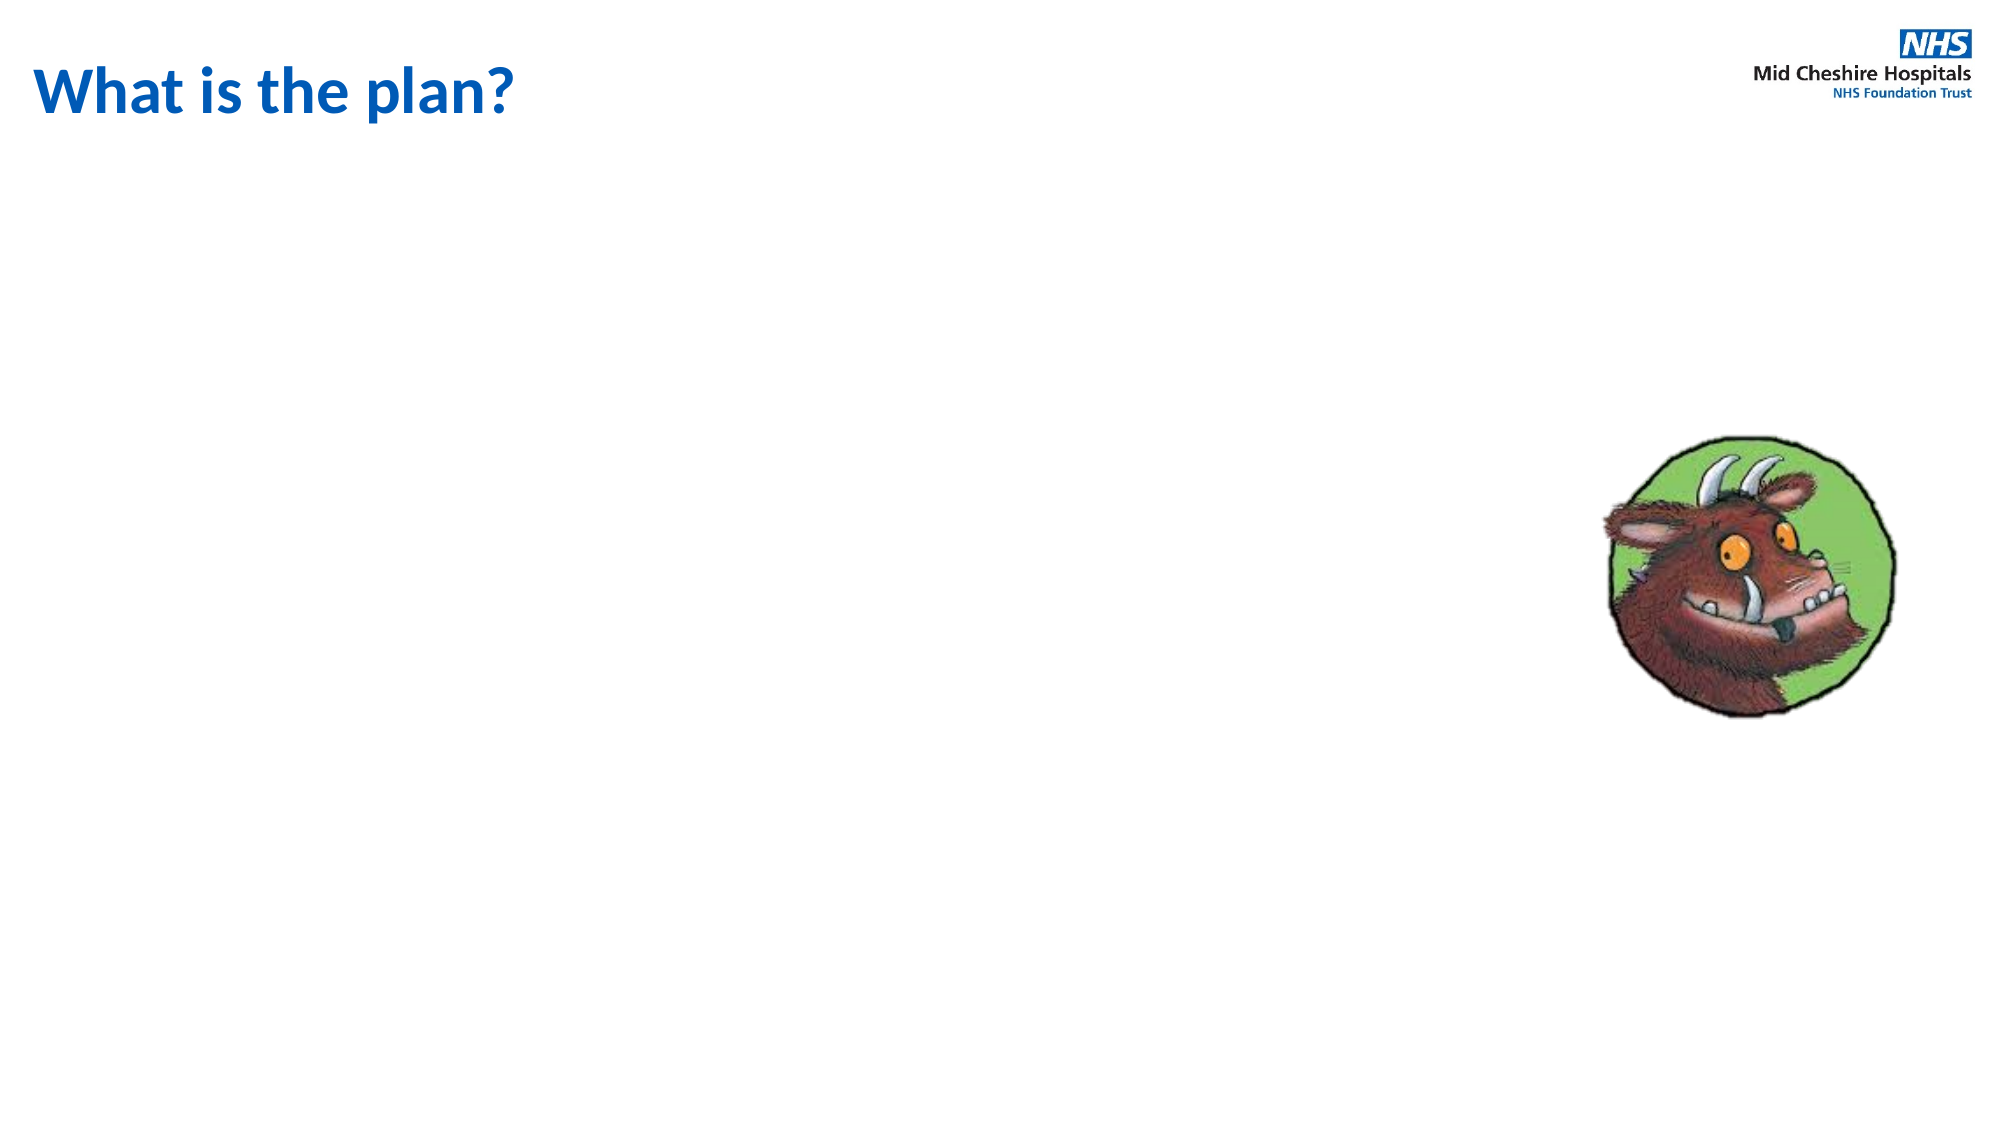

# What is the plan?
Developing a collection of loanable tech – we have x2 HoloLens 2 Developers packages on order for lending (1 week loans initially)
Might get a trial AR Gruffalo for the library & Paeds ward – conversations ongoing (safe place to discover and test the tech)
Use apps to initially roll out
Collect case studies to build the business cases for future investment
Develop local support network (MCHFT, University of Chester & Reaseheath College)
Link with national Microsoft community of practice (in development)
E-learning Team & Simulation Team planning to use TEL resources to develop 360 degree sims
Planned integration with Surface Hub for clinical use and teaching
This project has been part funded by GPs – teach the clinicians to then teach the patient. Interested in remote consultation and supervision support.